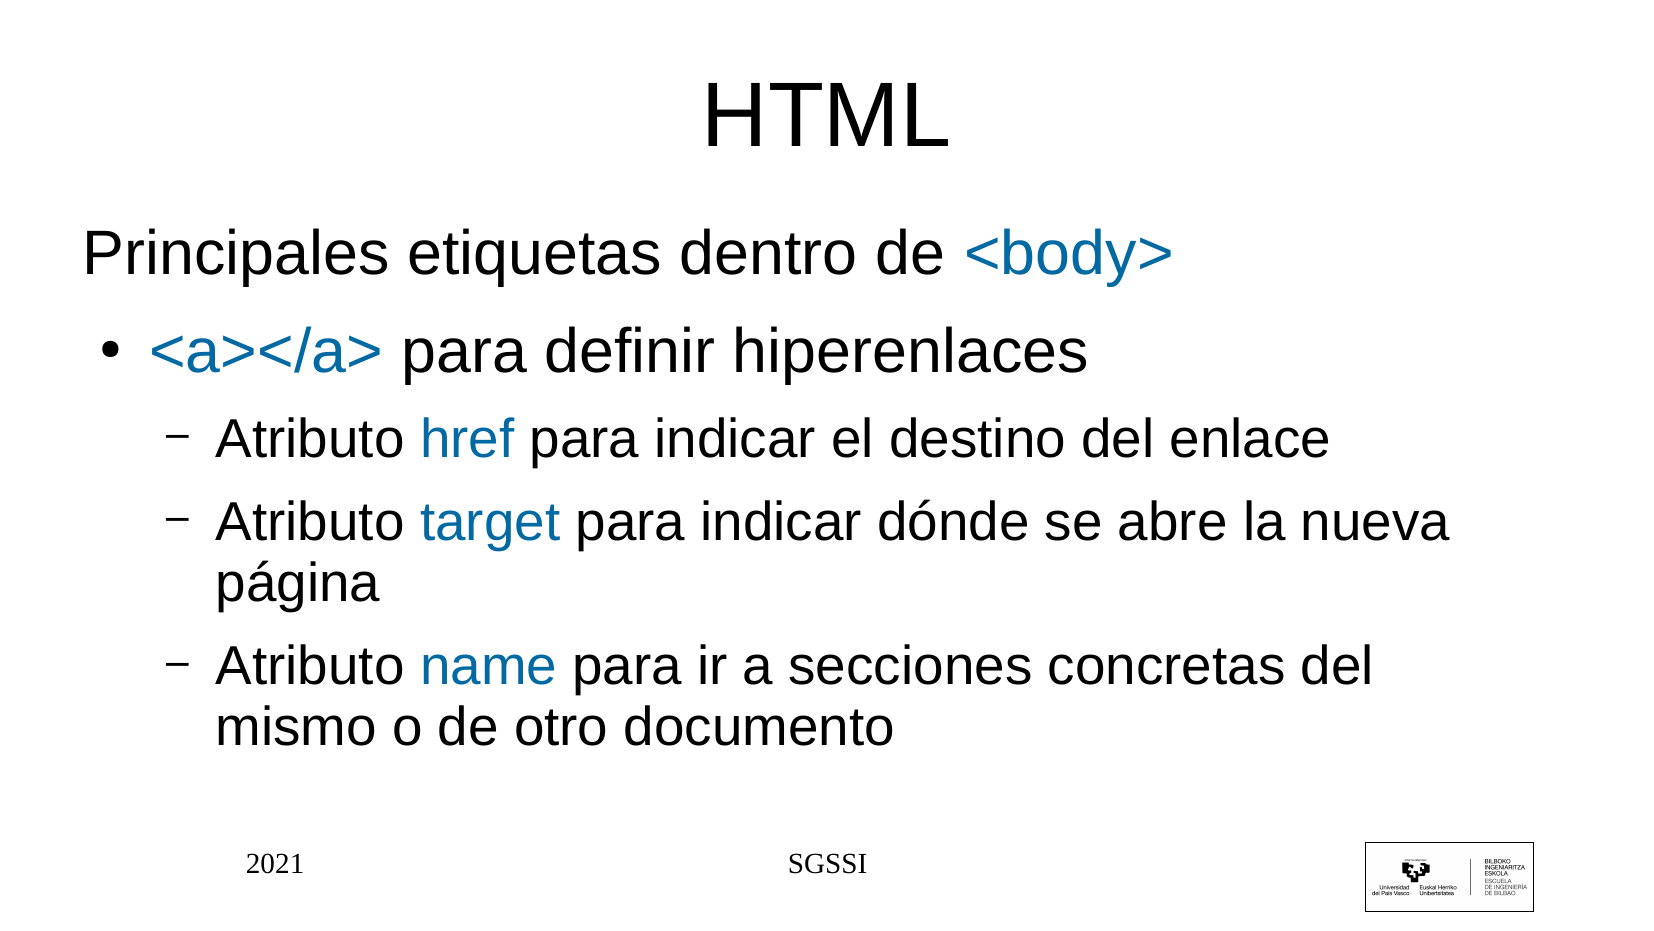

# HTML
Principales etiquetas dentro de <body>
<a></a> para definir hiperenlaces
Atributo href para indicar el destino del enlace
Atributo target para indicar dónde se abre la nueva página
Atributo name para ir a secciones concretas del mismo o de otro documento